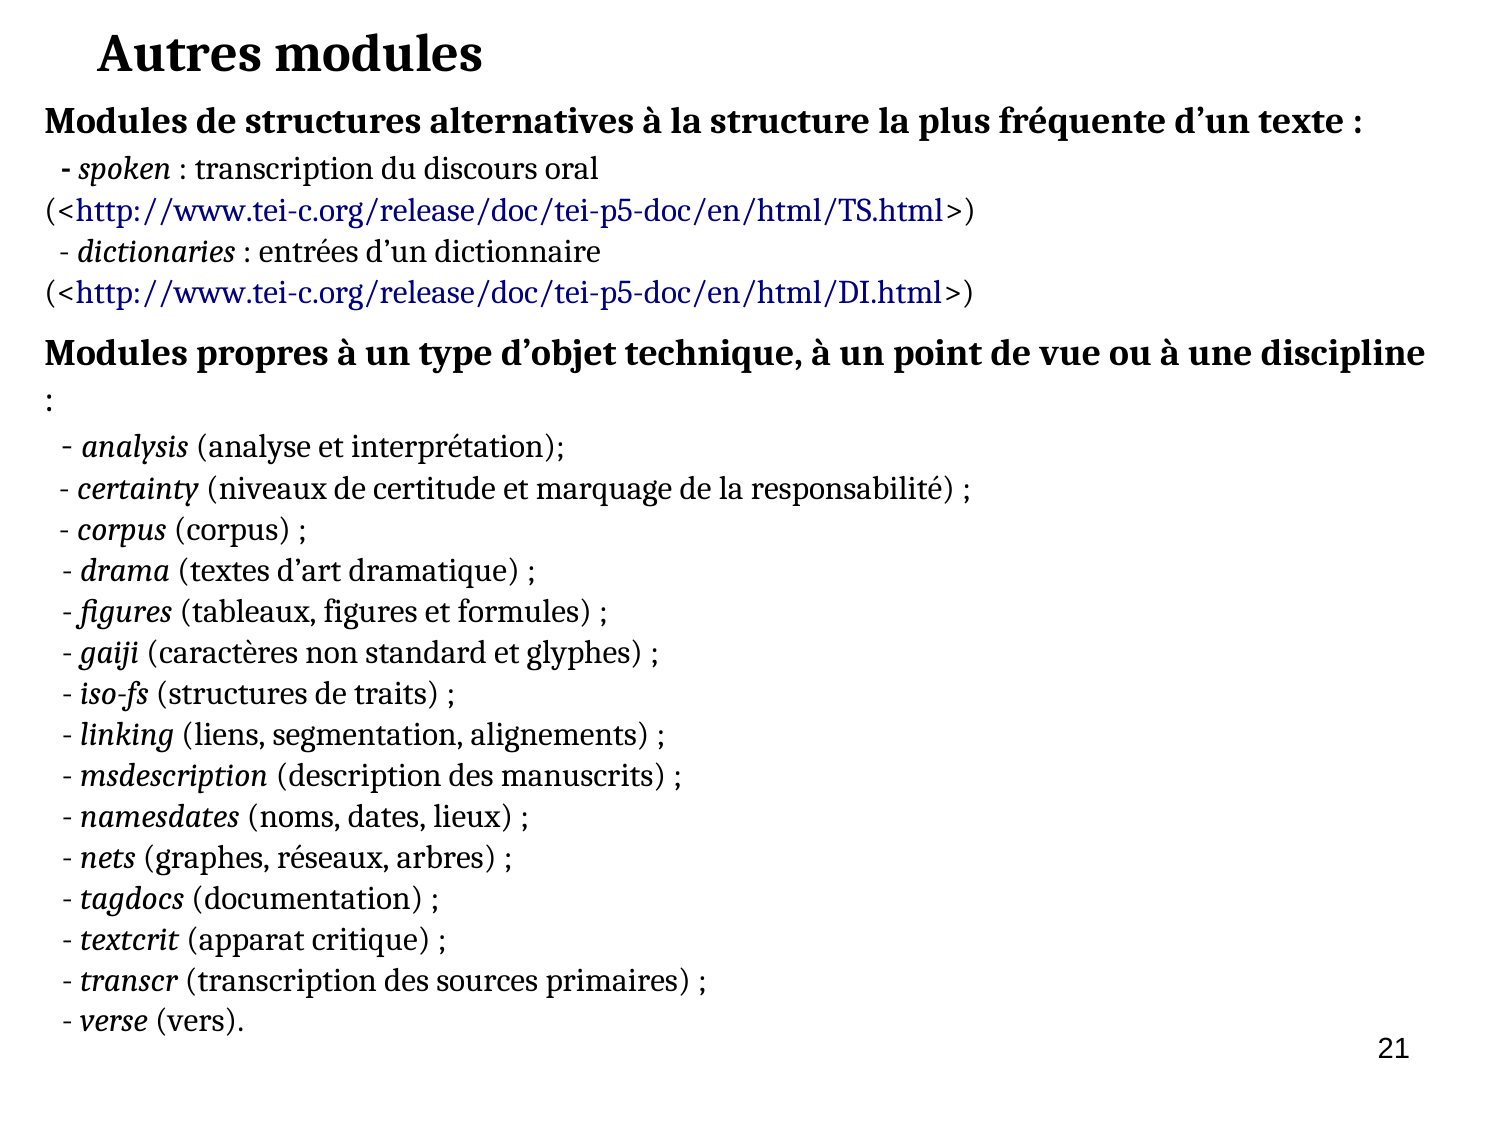

# Autres modules
Modules de structures alternatives à la structure la plus fréquente d’un texte :
 - spoken : transcription du discours oral
(<http://www.tei-c.org/release/doc/tei-p5-doc/en/html/TS.html>)
 - dictionaries : entrées d’un dictionnaire
(<http://www.tei-c.org/release/doc/tei-p5-doc/en/html/DI.html>)
Modules propres à un type d’objet technique, à un point de vue ou à une discipline :
 - analysis (analyse et interprétation);
 - certainty (niveaux de certitude et marquage de la responsabilité) ;
 - corpus (corpus) ;
	- drama (textes d’art dramatique) ;
 	- figures (tableaux, figures et formules) ;
	- gaiji (caractères non standard et glyphes) ;
	- iso-fs (structures de traits) ;
	- linking (liens, segmentation, alignements) ;
	- msdescription (description des manuscrits) ;
	- namesdates (noms, dates, lieux) ;
	- nets (graphes, réseaux, arbres) ;
	- tagdocs (documentation) ;
	- textcrit (apparat critique) ;
	- transcr (transcription des sources primaires) ;
	- verse (vers).